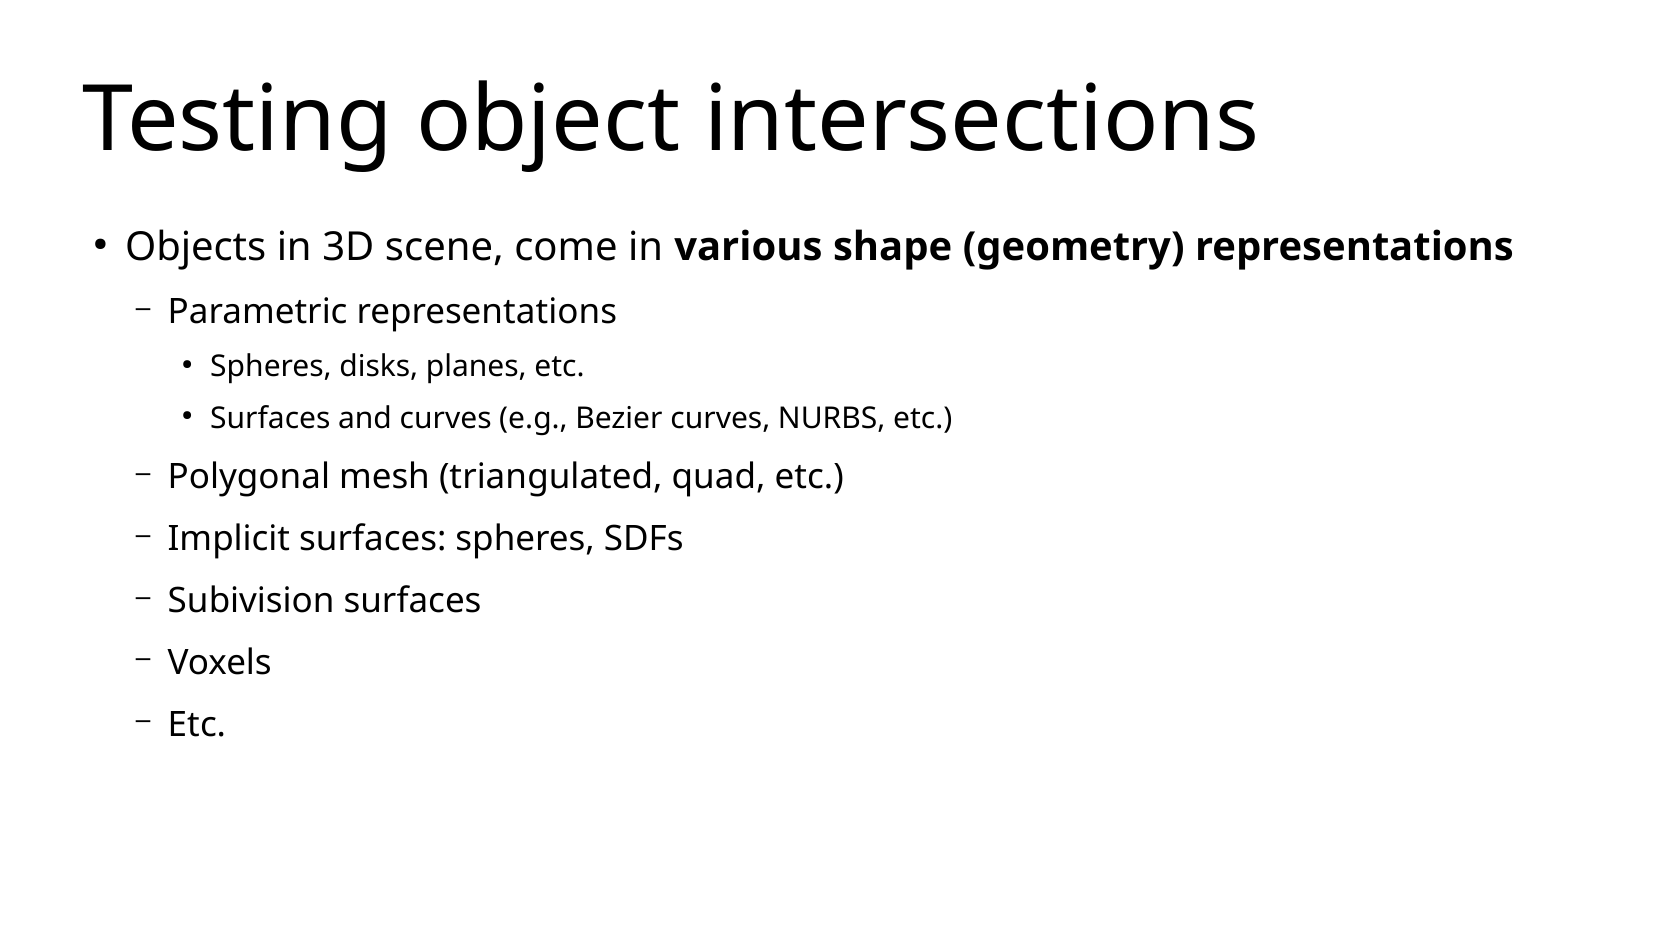

# Testing object intersections
Objects in 3D scene, come in various shape (geometry) representations
Parametric representations
Spheres, disks, planes, etc.
Surfaces and curves (e.g., Bezier curves, NURBS, etc.)
Polygonal mesh (triangulated, quad, etc.)
Implicit surfaces: spheres, SDFs
Subivision surfaces
Voxels
Etc.